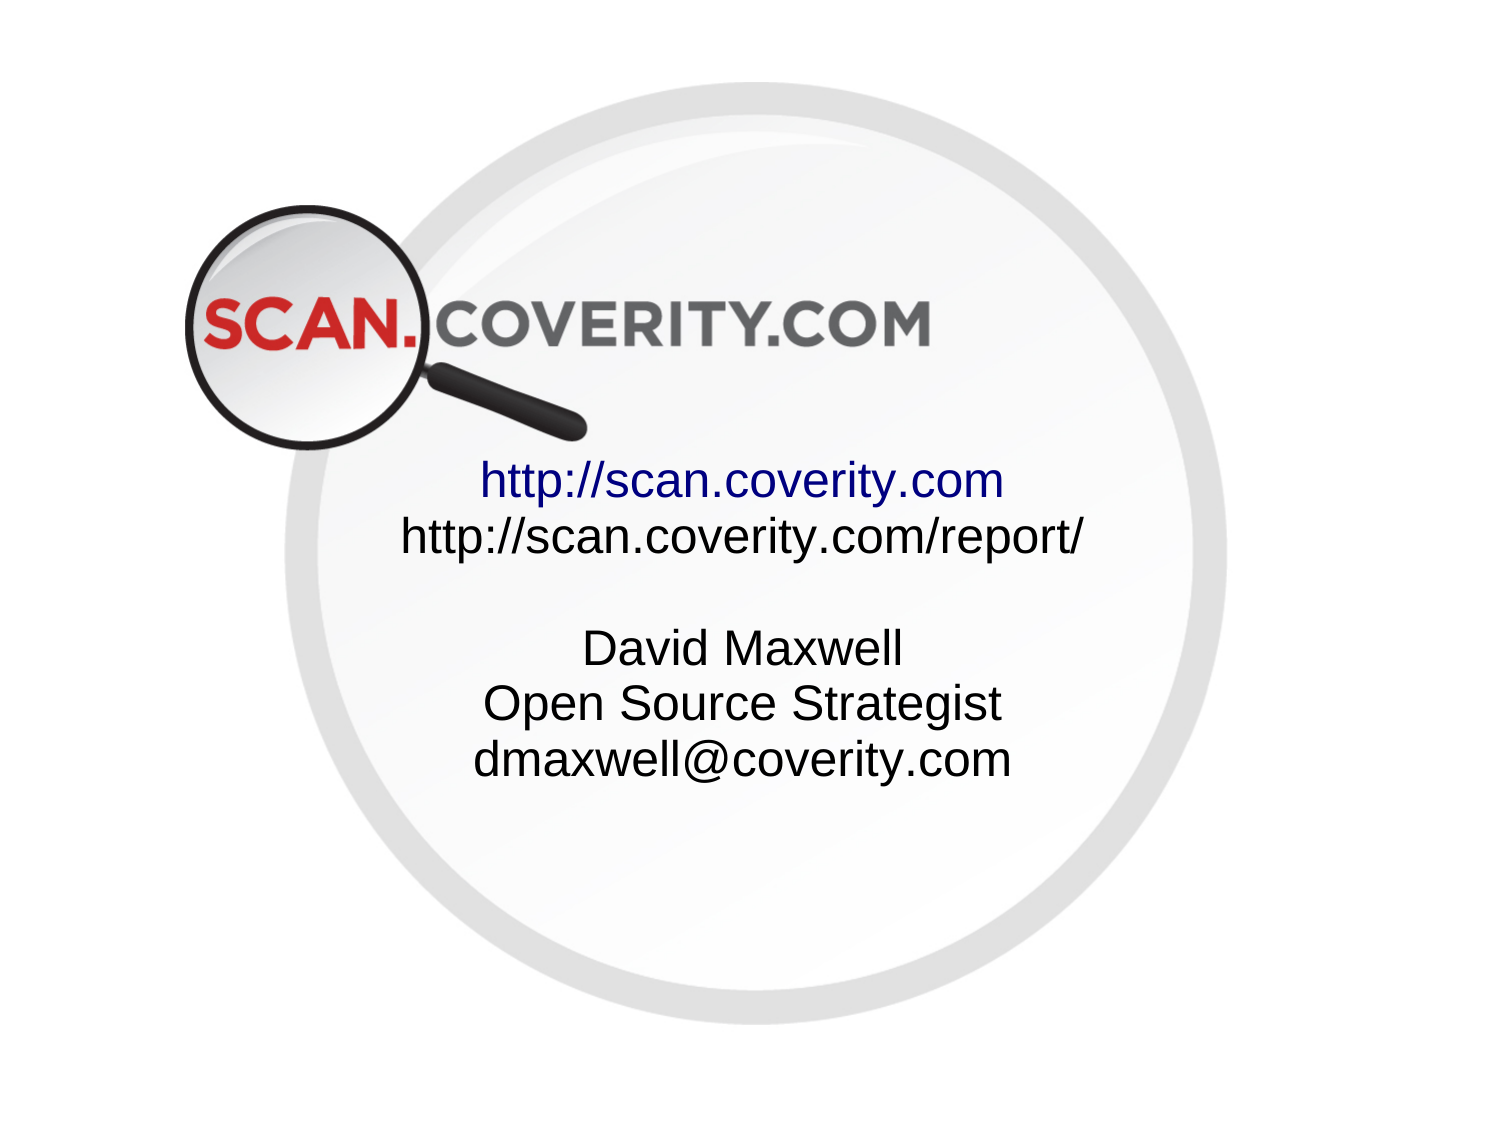

http://scan.coverity.com
http://scan.coverity.com/report/
David Maxwell
Open Source Strategist
dmaxwell@coverity.com
30